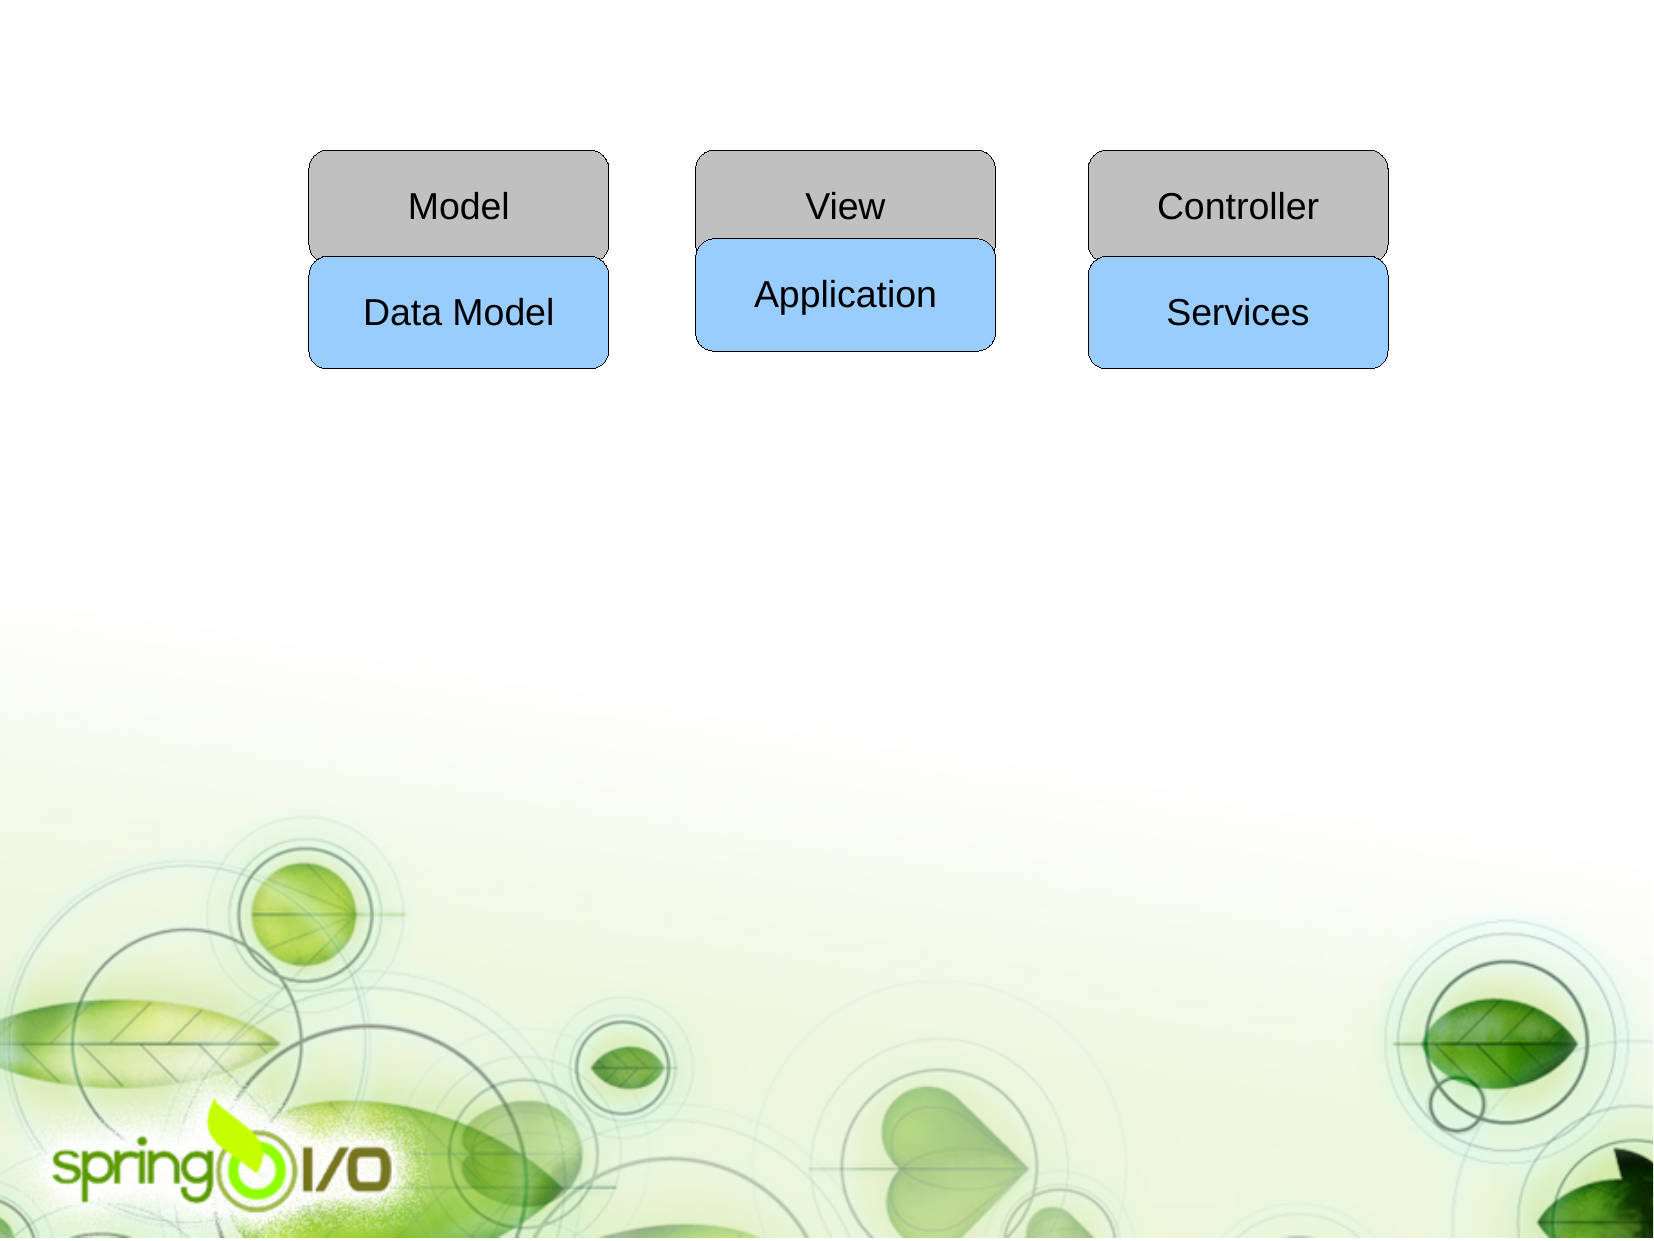

Model
View
Controller
Application
Data Model
Services